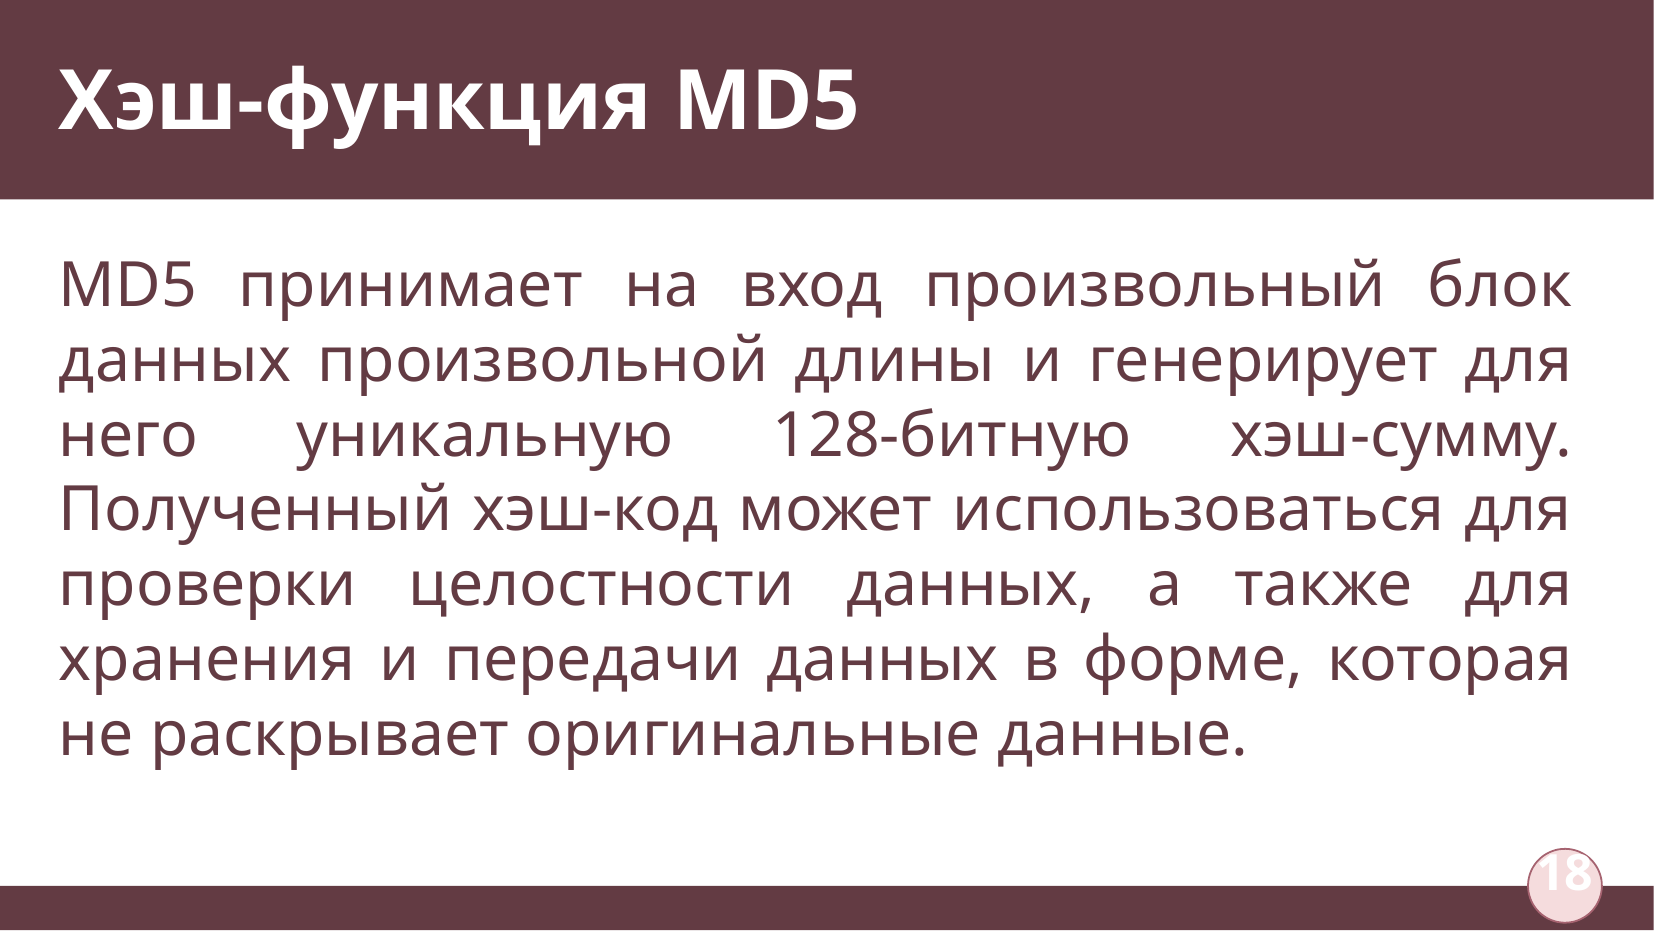

# Хэш-функция MD5
MD5 принимает на вход произвольный блок данных произвольной длины и генерирует для него уникальную 128-битную хэш-сумму. Полученный хэш-код может использоваться для проверки целостности данных, а также для хранения и передачи данных в форме, которая не раскрывает оригинальные данные.